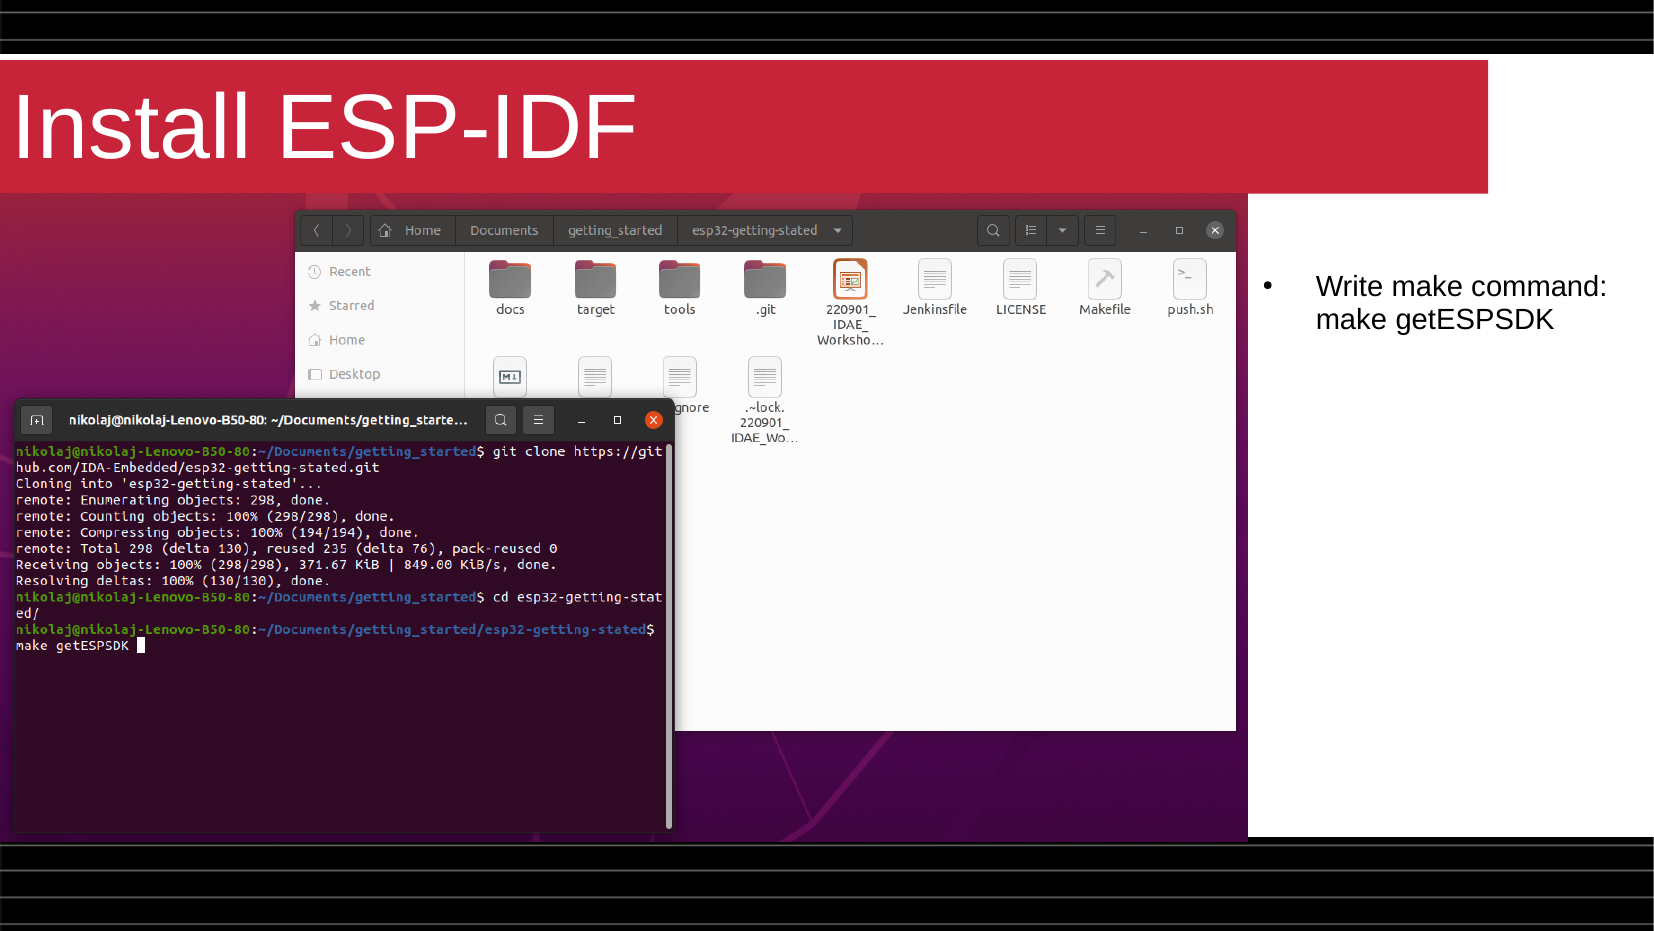

# Install ESP-IDF
Write make command:
make getESPSDK